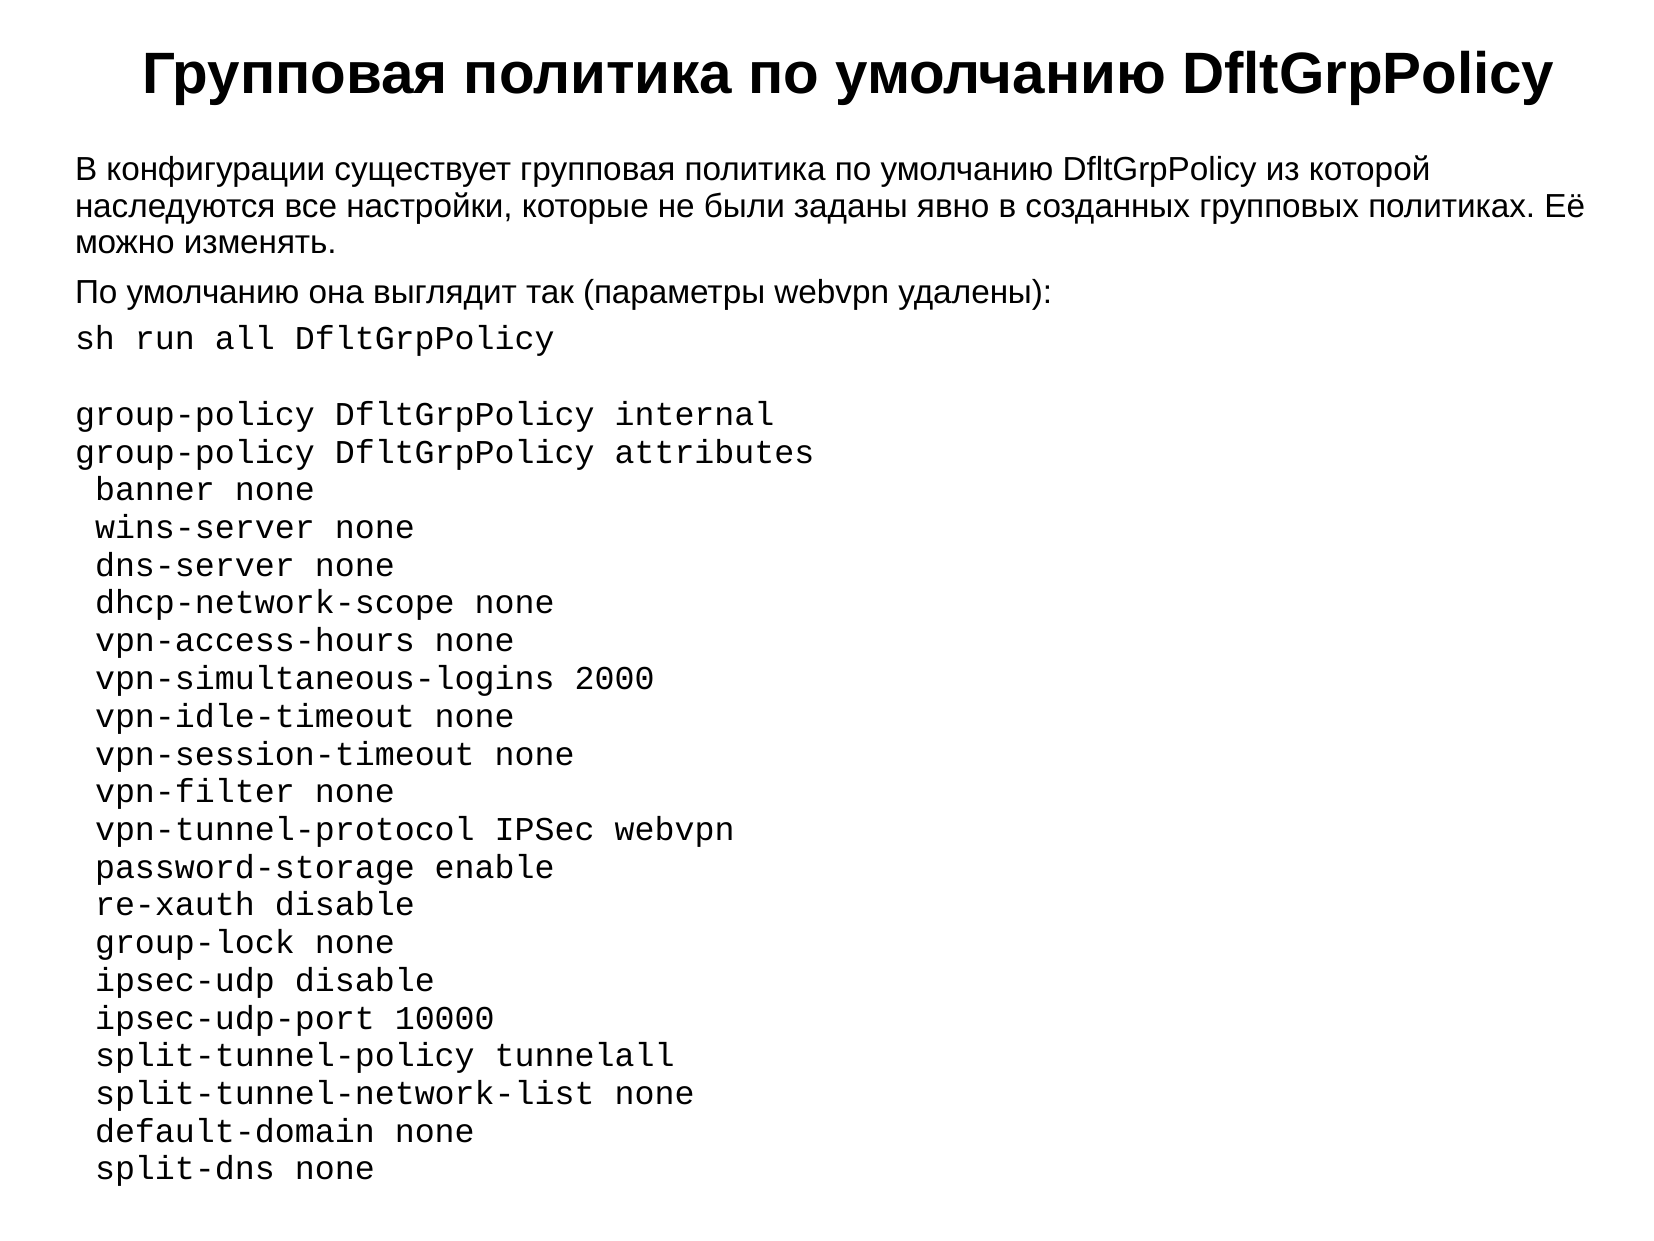

Групповая политика по умолчанию DfltGrpPolicy
# В конфигурации существует групповая политика по умолчанию DfltGrpPolicy из которой наследуются все настройки, которые не были заданы явно в созданных групповых политиках. Её можно изменять.
По умолчанию она выглядит так (параметры webvpn удалены):
sh run all DfltGrpPolicy
group-policy DfltGrpPolicy internal
group-policy DfltGrpPolicy attributes
 banner none
 wins-server none
 dns-server none
 dhcp-network-scope none
 vpn-access-hours none
 vpn-simultaneous-logins 2000
 vpn-idle-timeout none
 vpn-session-timeout none
 vpn-filter none
 vpn-tunnel-protocol IPSec webvpn
 password-storage enable
 re-xauth disable
 group-lock none
 ipsec-udp disable
 ipsec-udp-port 10000
 split-tunnel-policy tunnelall
 split-tunnel-network-list none
 default-domain none
 split-dns none